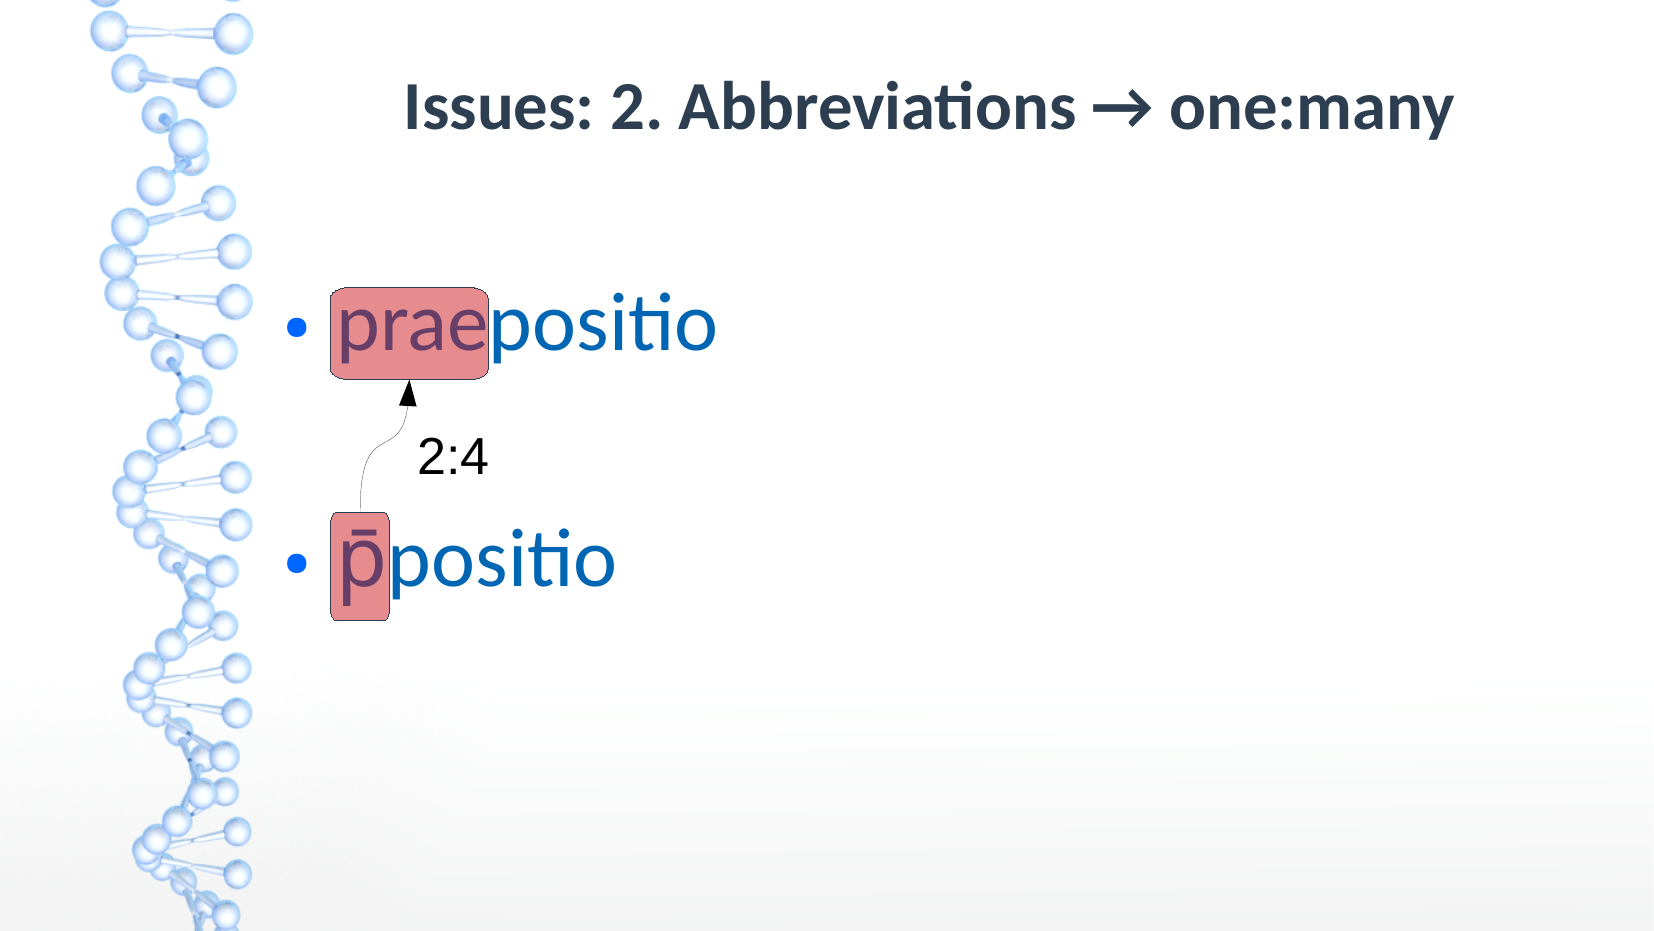

# Issues: 2. Abbreviations → one:many
praepositio
2:4
p̄positio